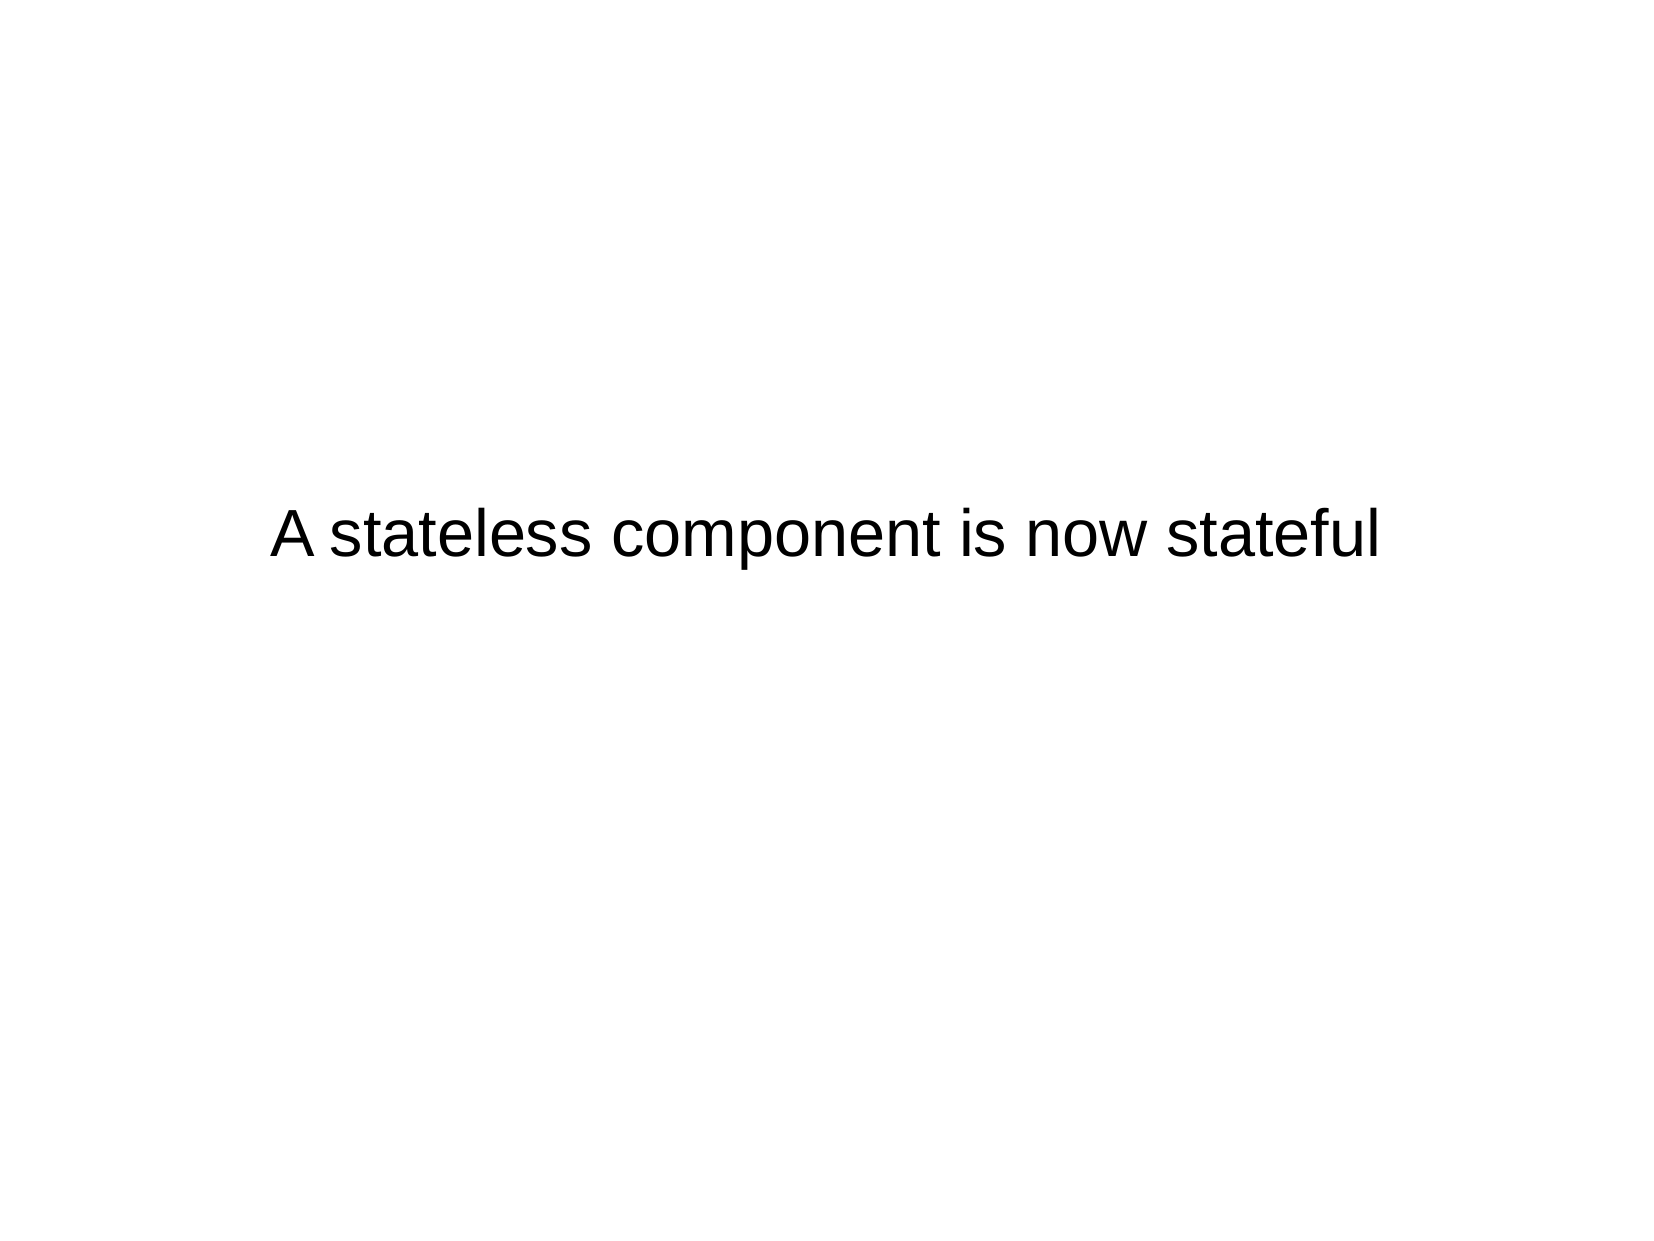

# A stateless component is now stateful